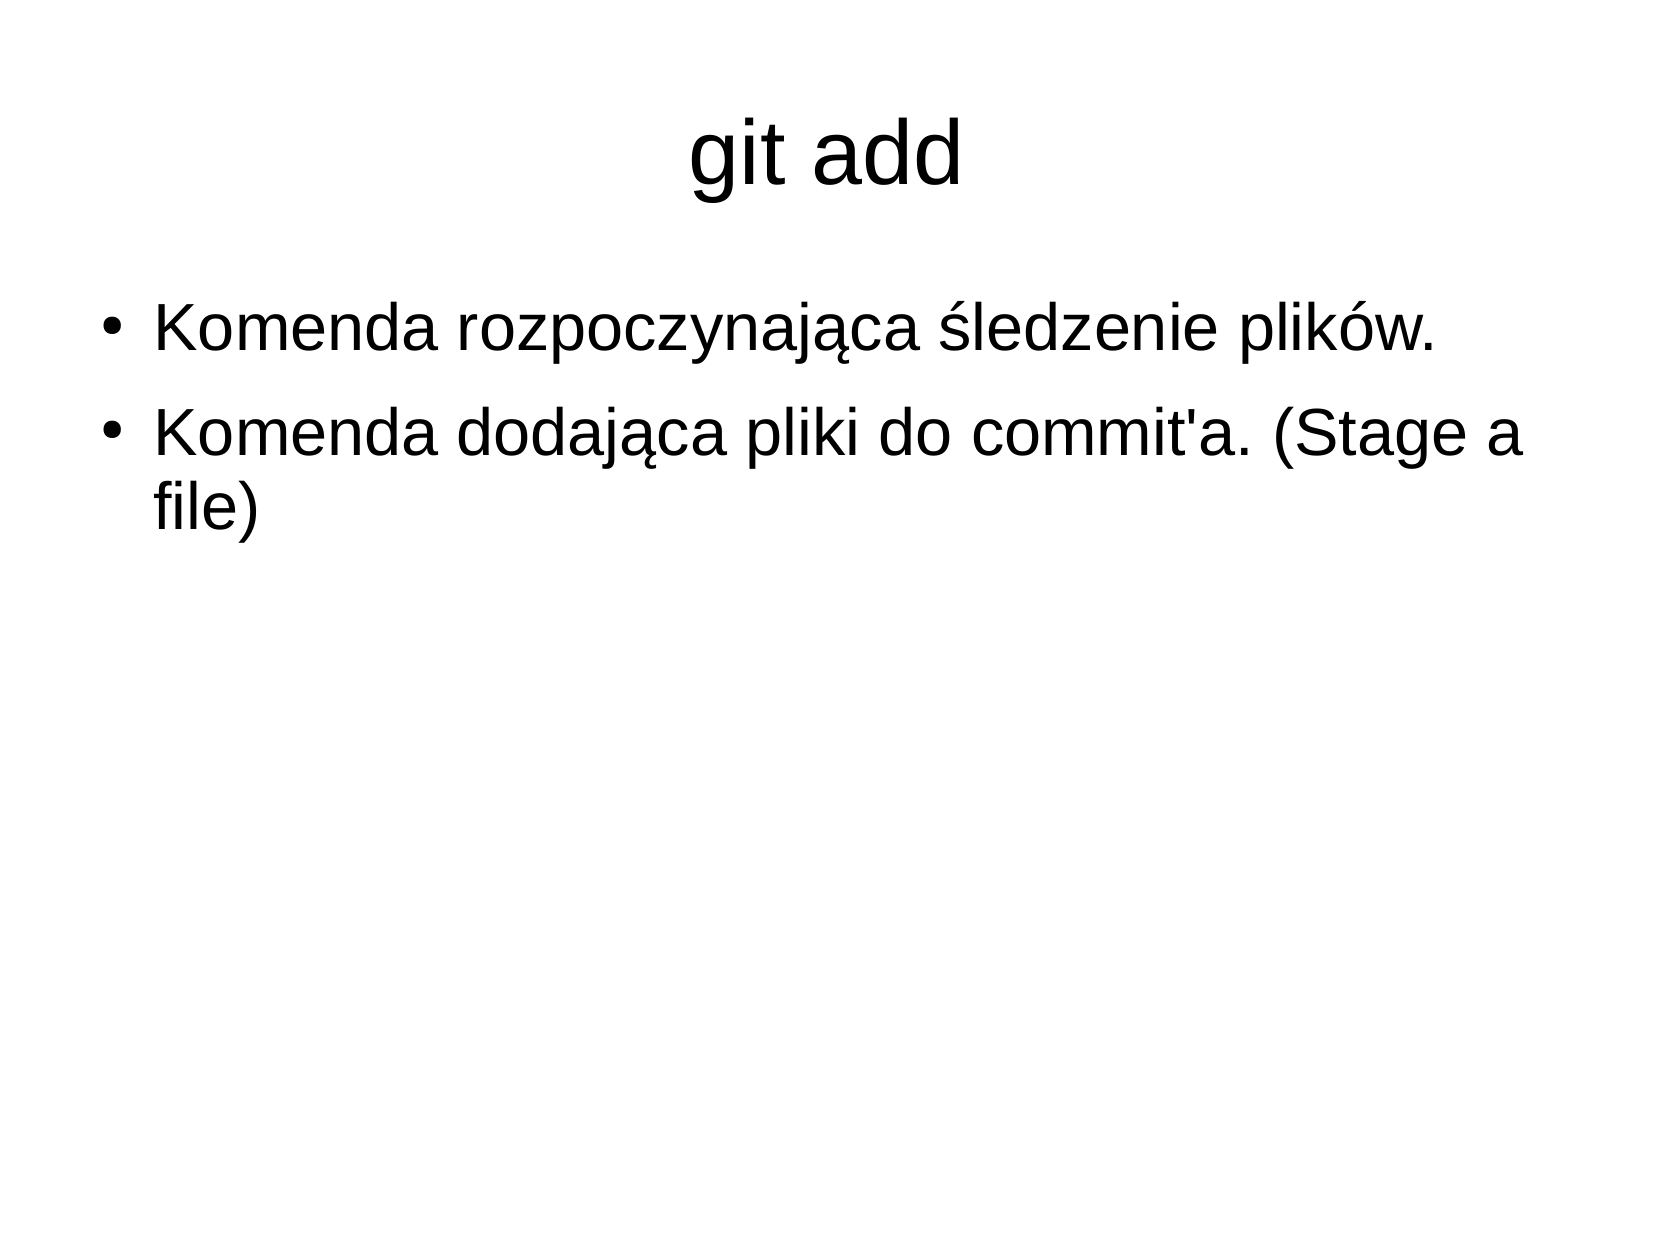

# git add
Komenda rozpoczynająca śledzenie plików.
Komenda dodająca pliki do commit'a. (Stage a file)